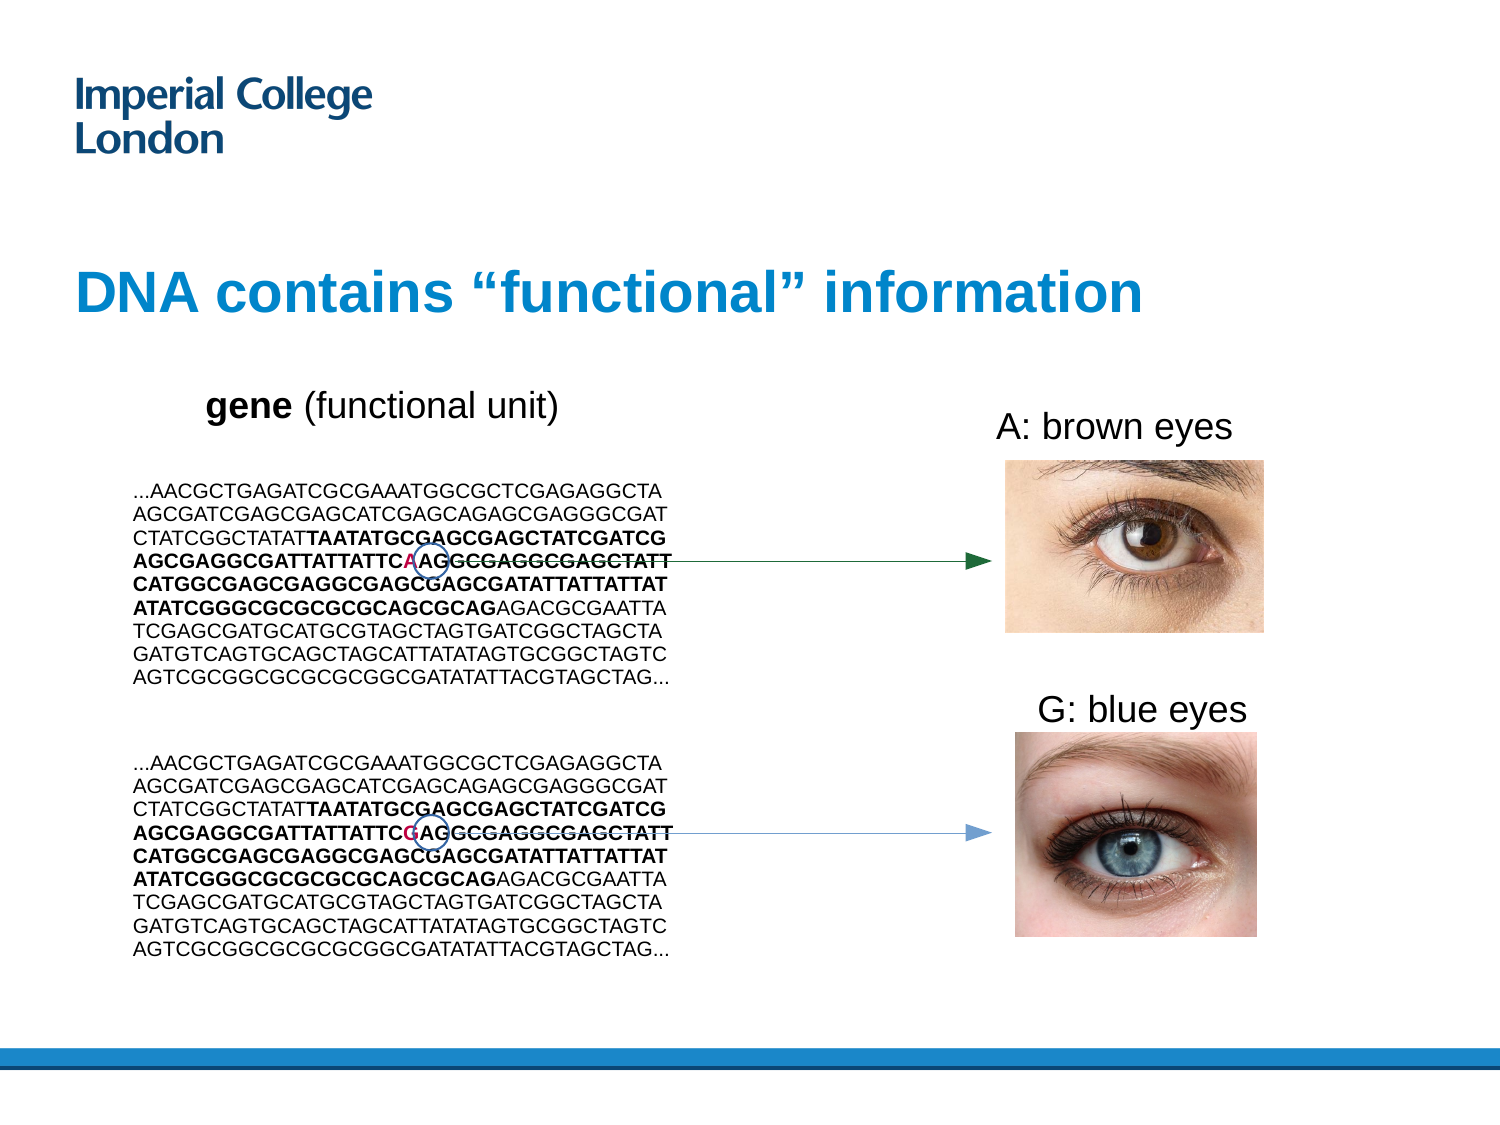

# DNA contains “functional” information
gene (functional unit)
A: brown eyes
...AACGCTGAGATCGCGAAATGGCGCTCGAGAGGCTAAGCGATCGAGCGAGCATCGAGCAGAGCGAGGGCGATCTATCGGCTATATTAATATGCGAGCGAGCTATCGATCGAGCGAGGCGATTATTATTCAAGGCGAGGCGAGCTATTCATGGCGAGCGAGGCGAGCGAGCGATATTATTATTATATATCGGGCGCGCGCGCAGCGCAGAGACGCGAATTATCGAGCGATGCATGCGTAGCTAGTGATCGGCTAGCTAGATGTCAGTGCAGCTAGCATTATATAGTGCGGCTAGTCAGTCGCGGCGCGCGCGGCGATATATTACGTAGCTAG...
G: blue eyes
...AACGCTGAGATCGCGAAATGGCGCTCGAGAGGCTAAGCGATCGAGCGAGCATCGAGCAGAGCGAGGGCGATCTATCGGCTATATTAATATGCGAGCGAGCTATCGATCGAGCGAGGCGATTATTATTCGAGGCGAGGCGAGCTATTCATGGCGAGCGAGGCGAGCGAGCGATATTATTATTATATATCGGGCGCGCGCGCAGCGCAGAGACGCGAATTATCGAGCGATGCATGCGTAGCTAGTGATCGGCTAGCTAGATGTCAGTGCAGCTAGCATTATATAGTGCGGCTAGTCAGTCGCGGCGCGCGCGGCGATATATTACGTAGCTAG...